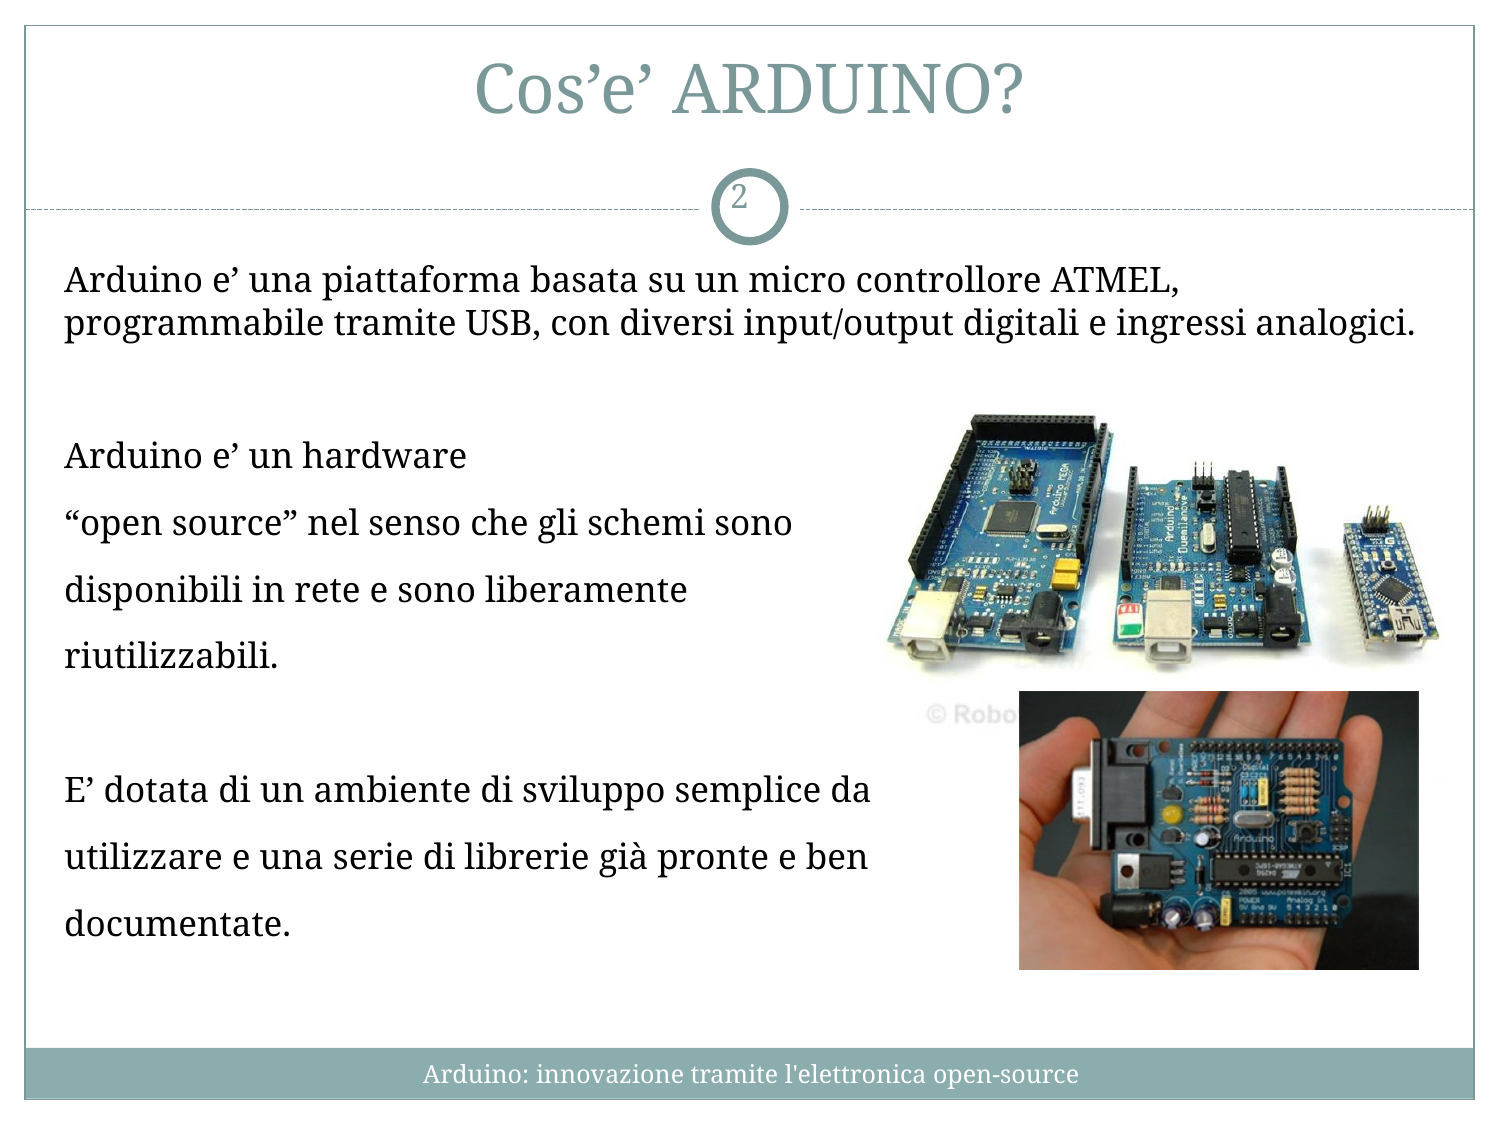

# Cos’e’ ARDUINO?
Arduino e’ una piattaforma basata su un micro controllore ATMEL, programmabile tramite USB, con diversi input/output digitali e ingressi analogici.
Arduino e’ un hardware
“open source” nel senso che gli schemi sono
disponibili in rete e sono liberamente
riutilizzabili.
E’ dotata di un ambiente di sviluppo semplice da
utilizzare e una serie di librerie già pronte e ben
documentate.
Arduino: innovazione tramite l'elettronica open-source